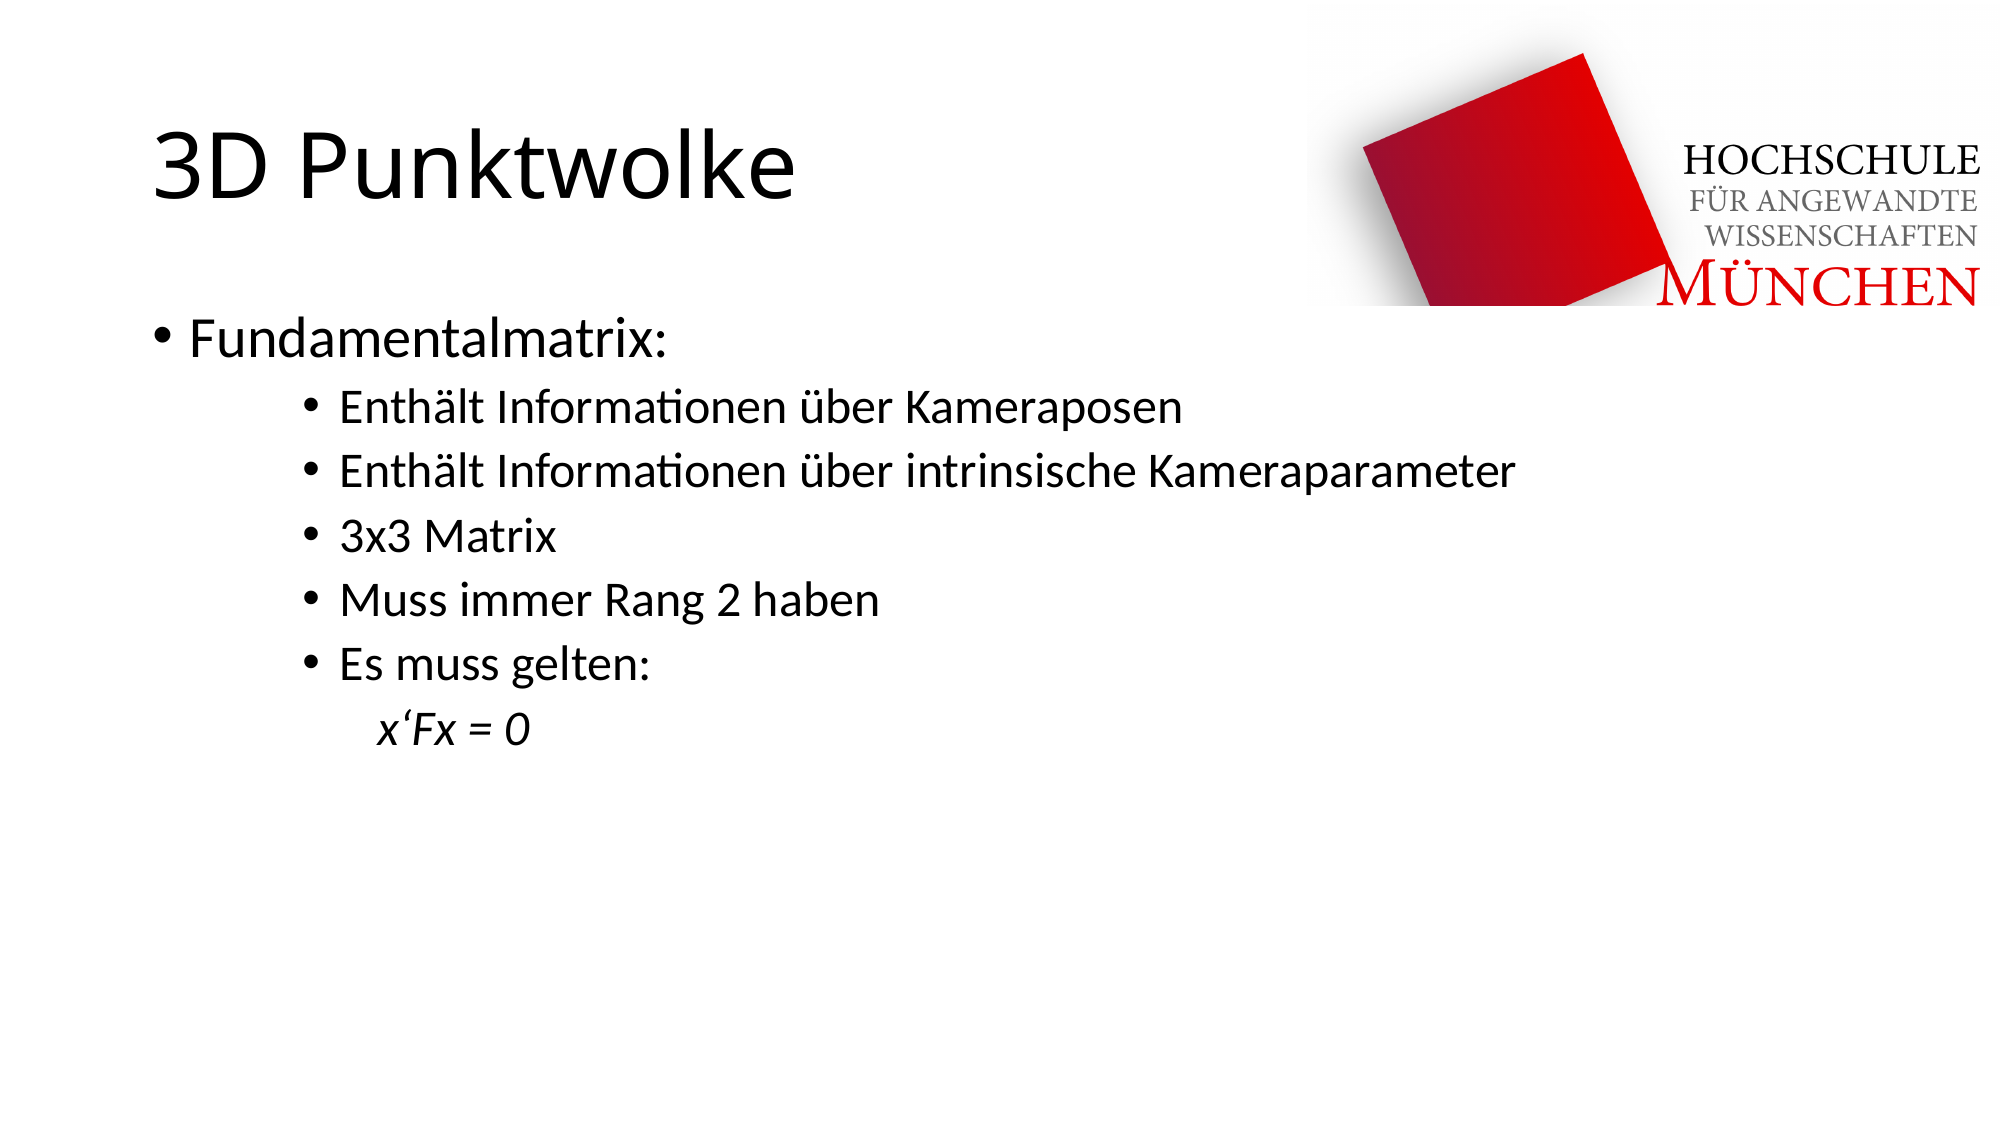

# 3D Punktwolke
Fundamentalmatrix:
Enthält Informationen über Kameraposen
Enthält Informationen über intrinsische Kameraparameter
3x3 Matrix
Muss immer Rang 2 haben
Es muss gelten:
	x‘Fx = 0